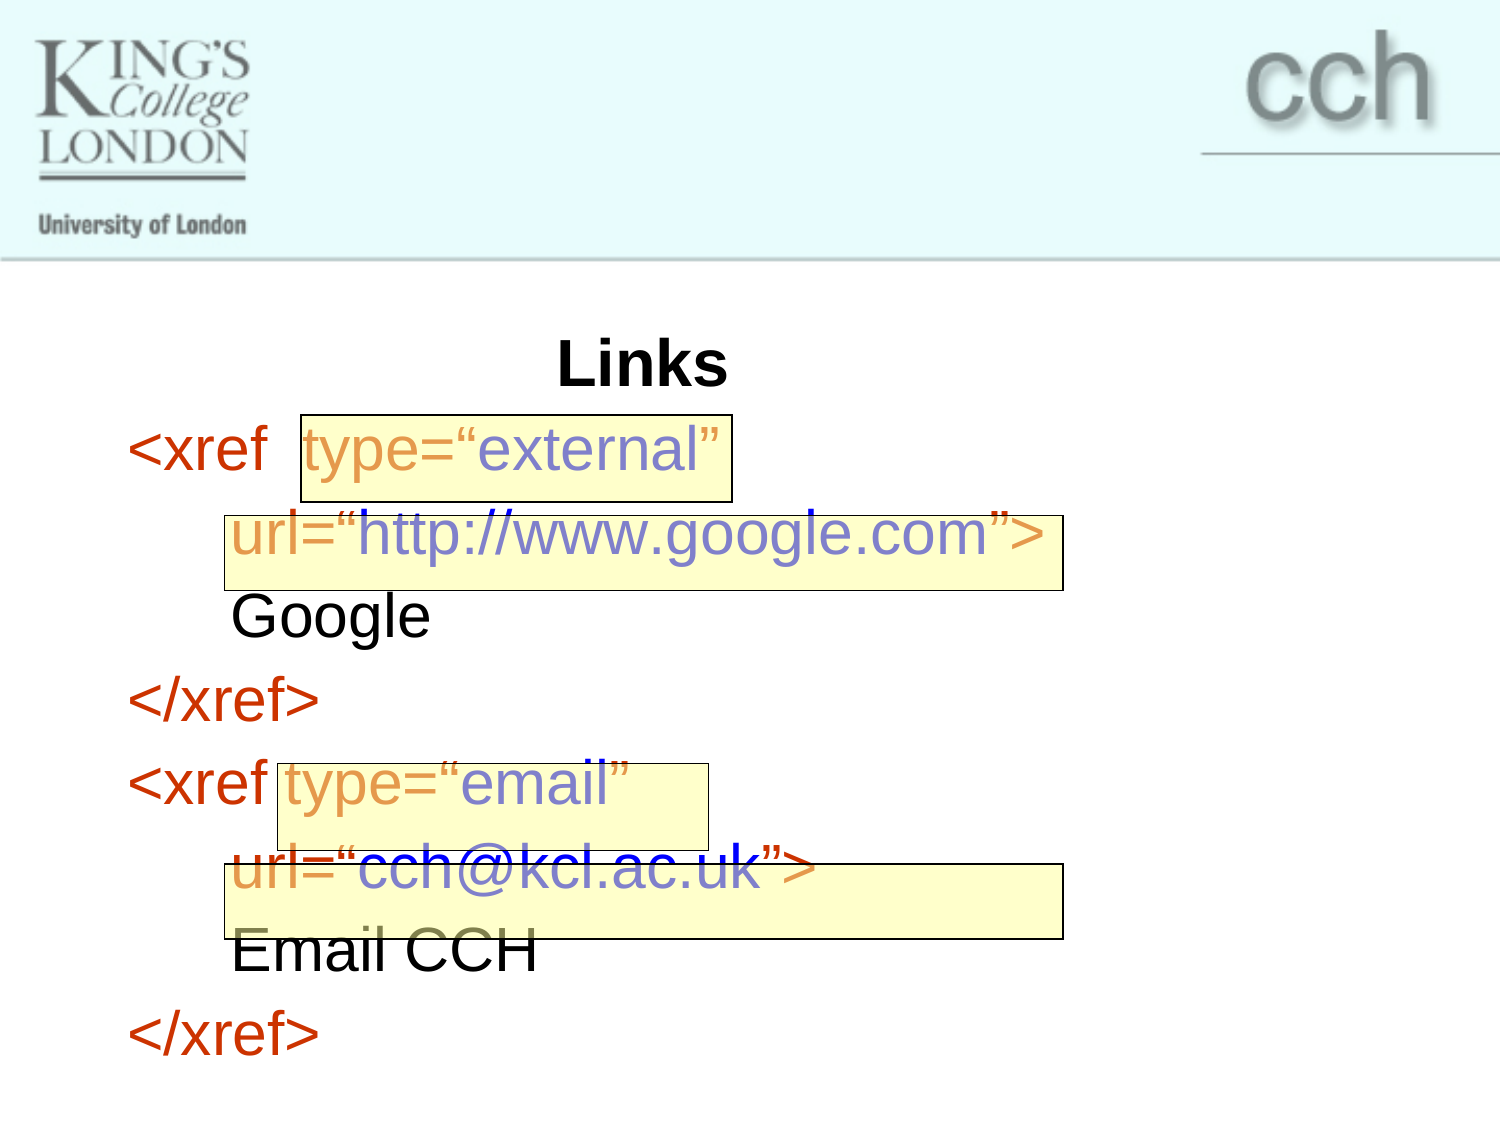

# Links
<xref type=“external”
 url=“http://www.google.com”>
 Google
</xref>
<xref type=“email”
 url=“cch@kcl.ac.uk”>
 Email CCH
</xref>